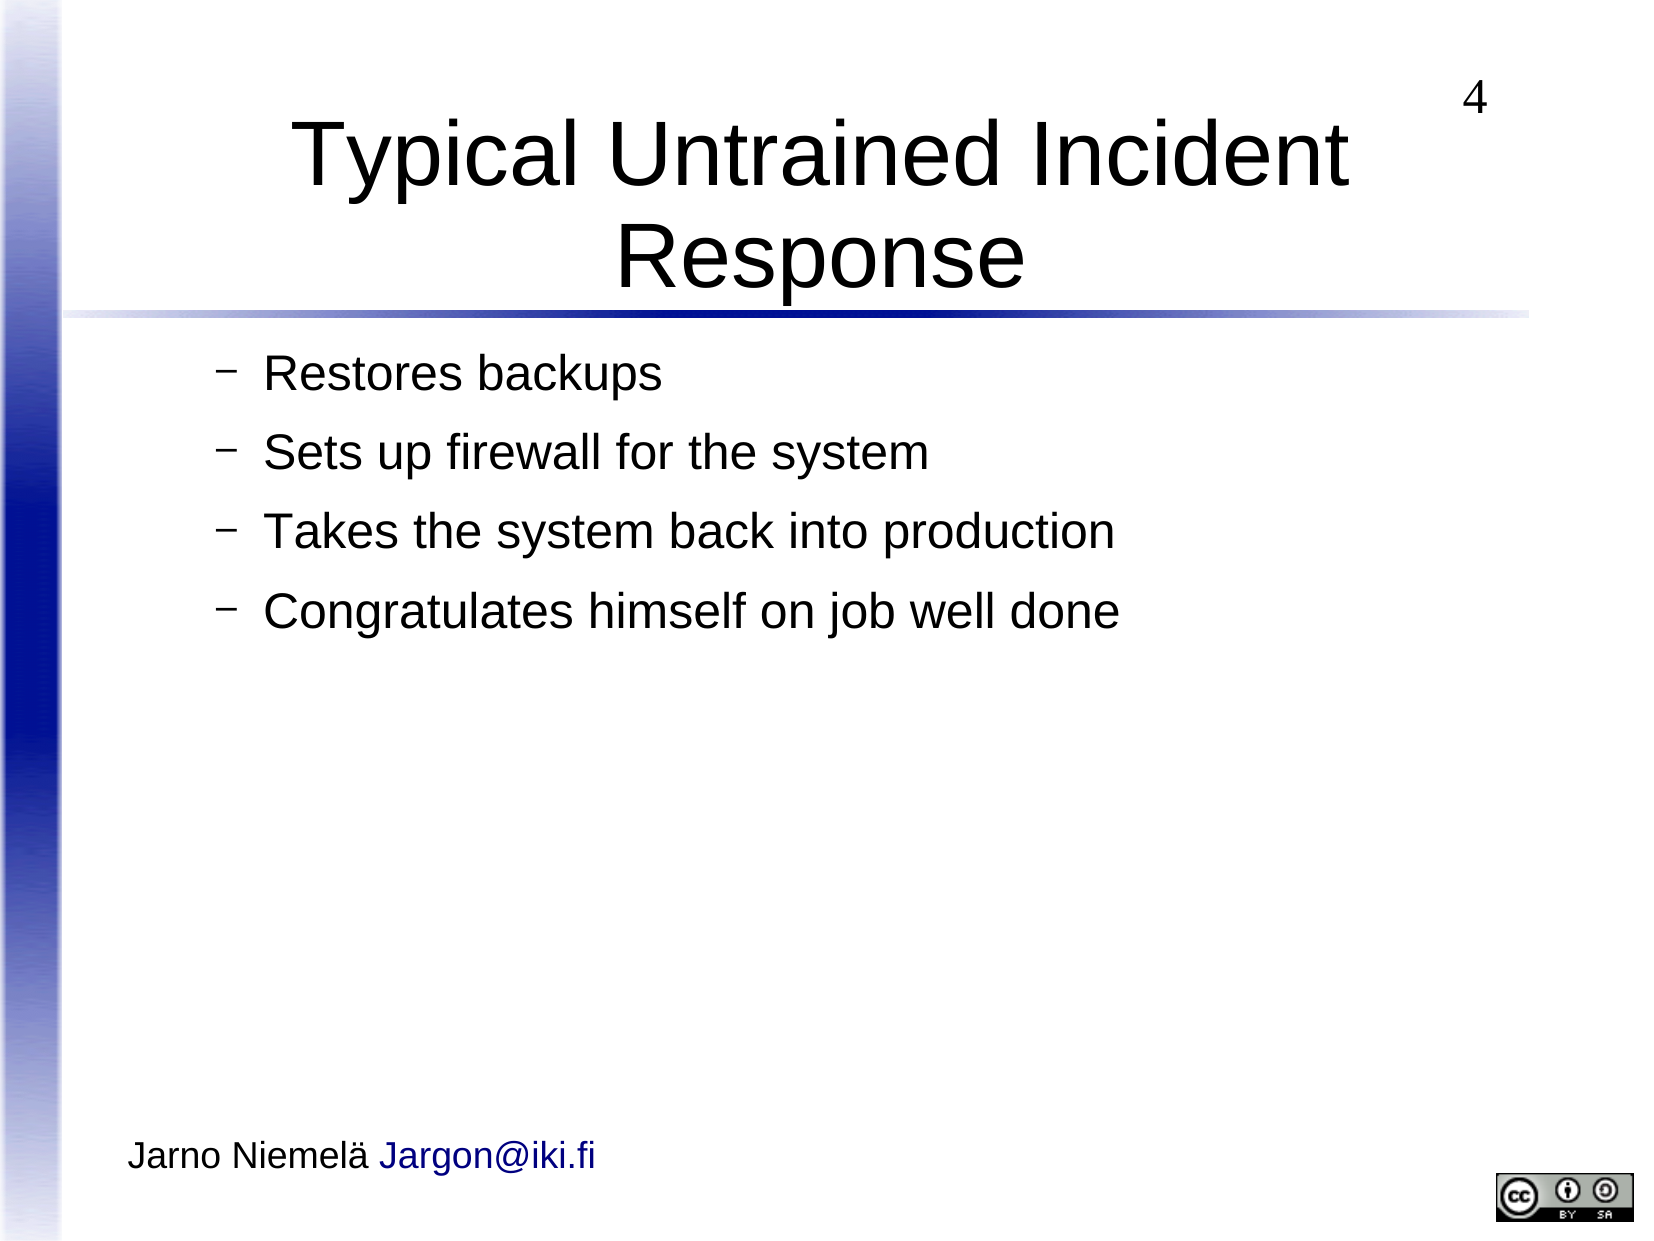

# Typical Untrained Incident Response
Restores backups
Sets up firewall for the system
Takes the system back into production
Congratulates himself on job well done